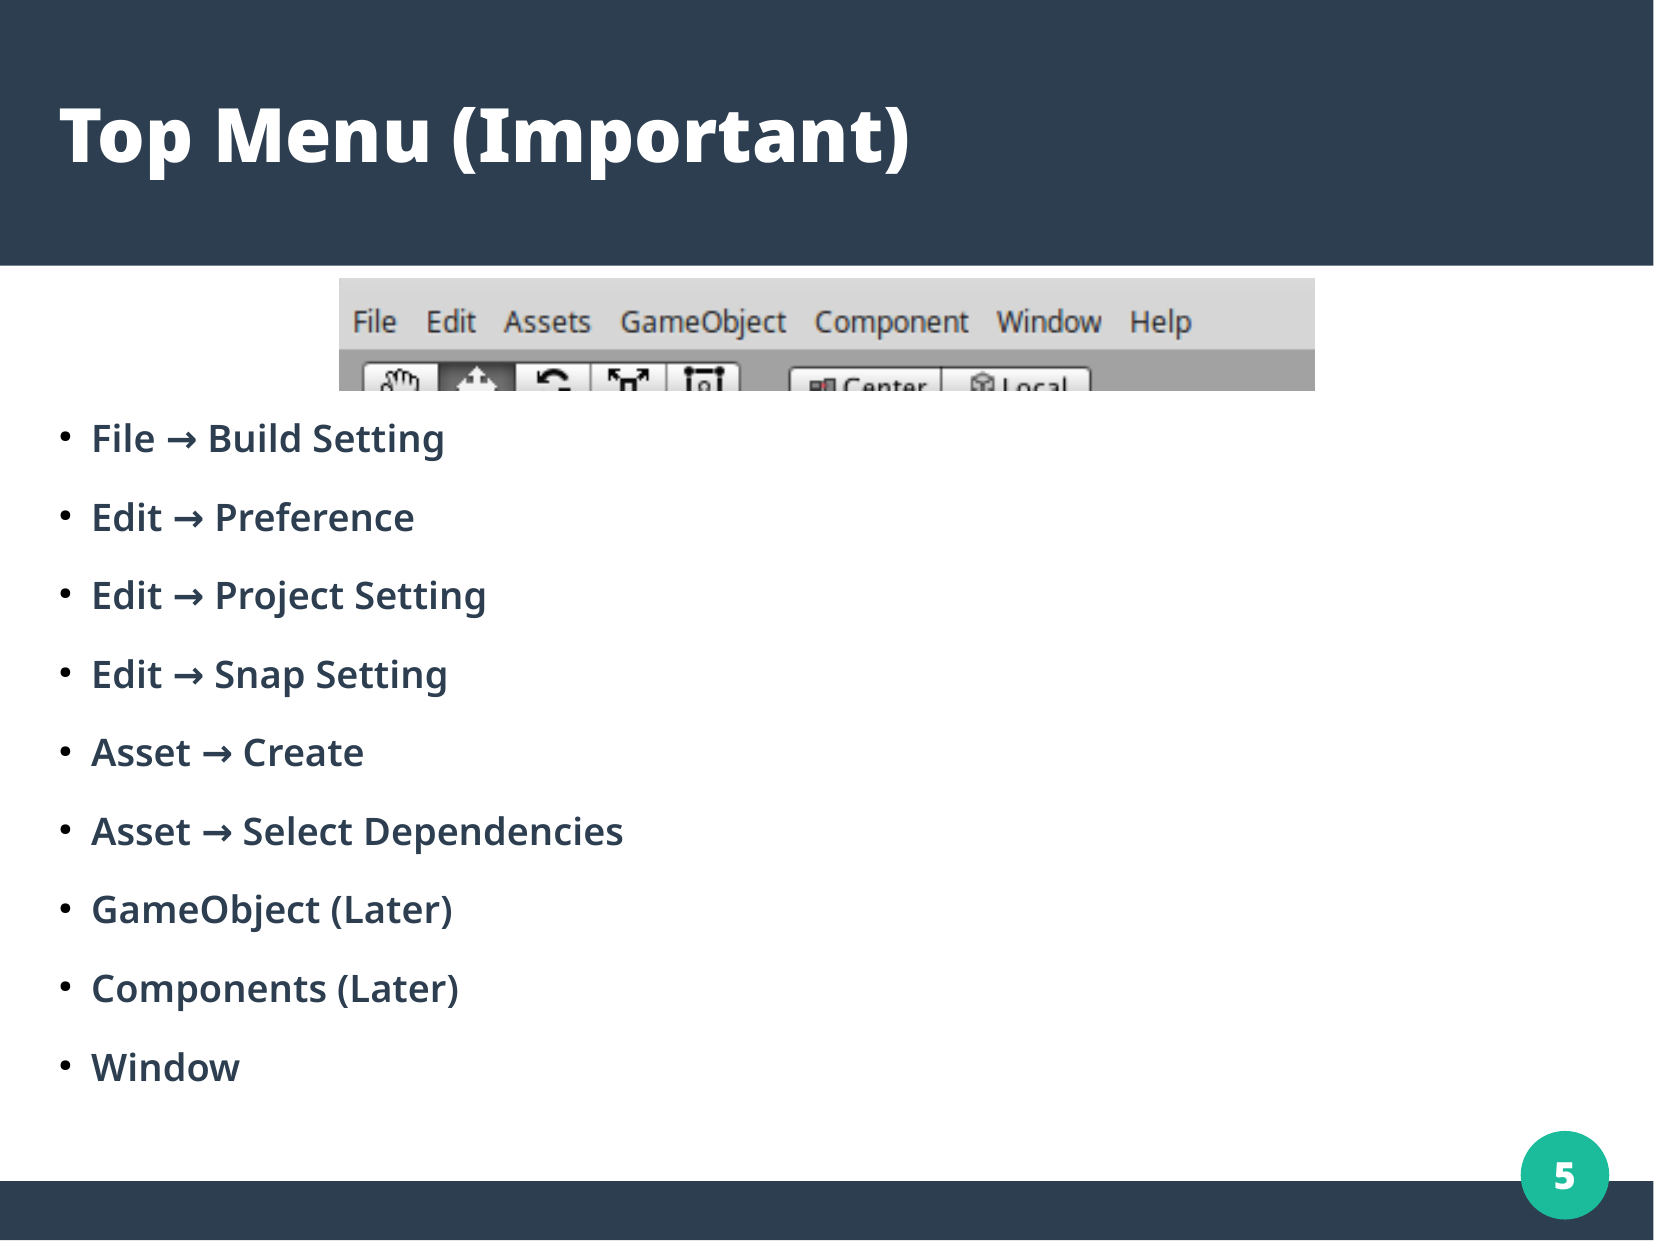

# Top Menu (Important)
File → Build Setting
Edit → Preference
Edit → Project Setting
Edit → Snap Setting
Asset → Create
Asset → Select Dependencies
GameObject (Later)
Components (Later)
Window
5